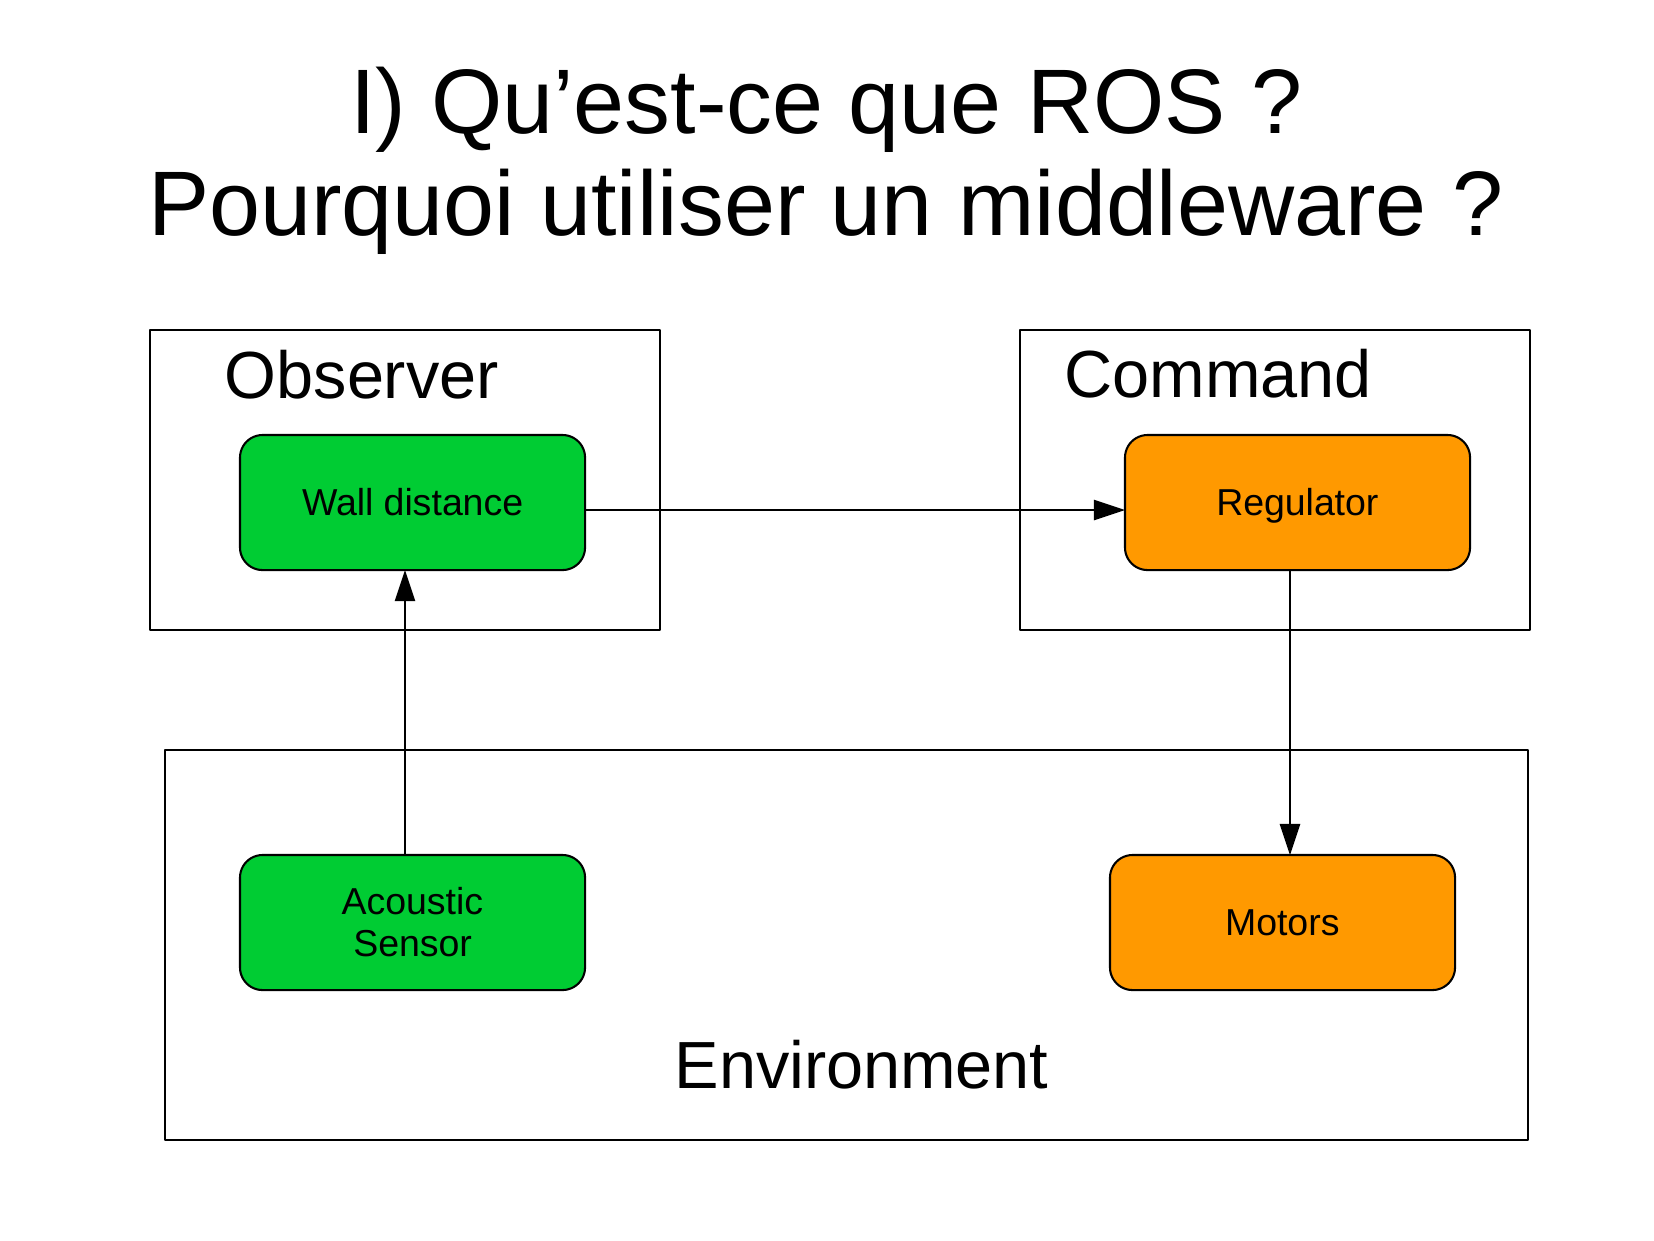

# I) Qu’est-ce que ROS ? Pourquoi utiliser un middleware ?
Command
Observer
Wall distance
Regulator
Acoustic
Sensor
Motors
Environment